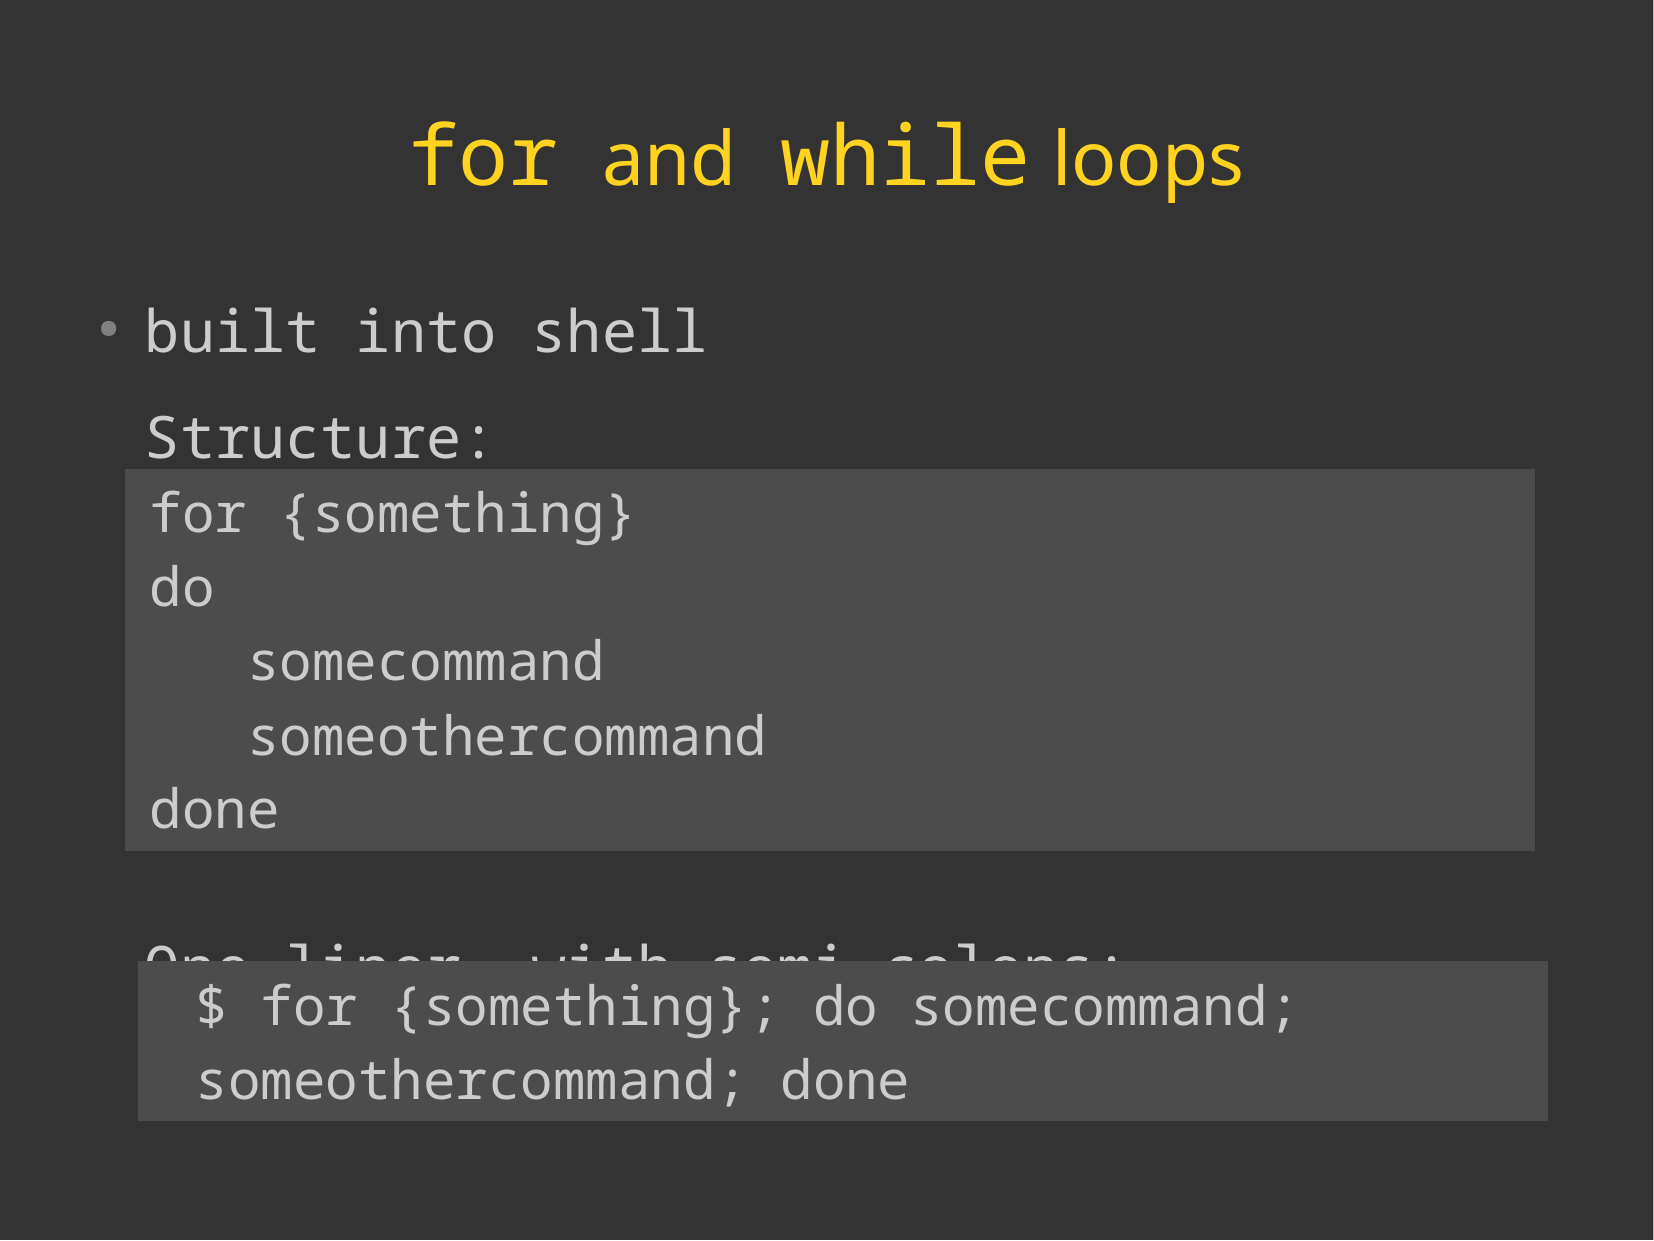

# for and while loops
built into shell
Structure:
One-liner, with semi-colons:
| for {something} do somecommand someothercommand done |
| --- |
| $ for {something}; do somecommand; someothercommand; done |
| --- |